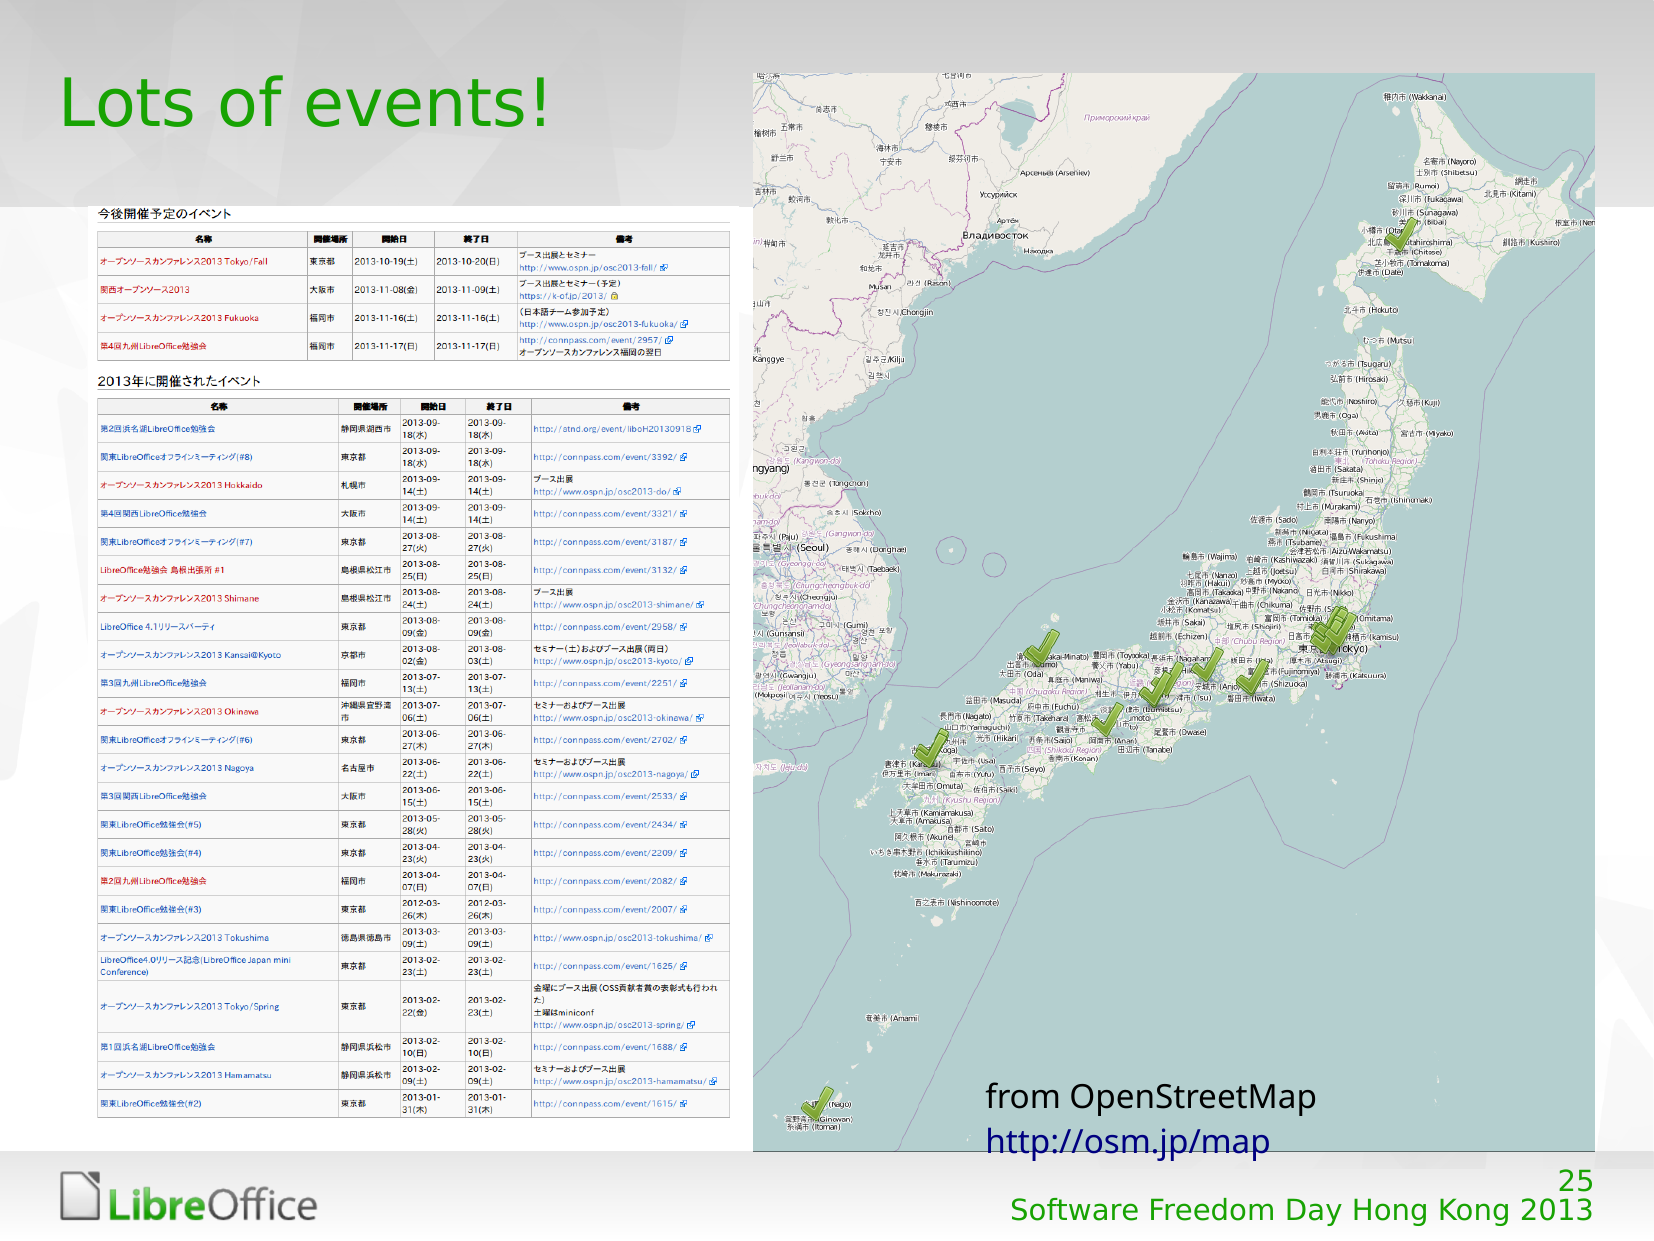

# Lots of events!
from OpenStreetMap http://osm.jp/map
25
Software Freedom Day Hong Kong 2013